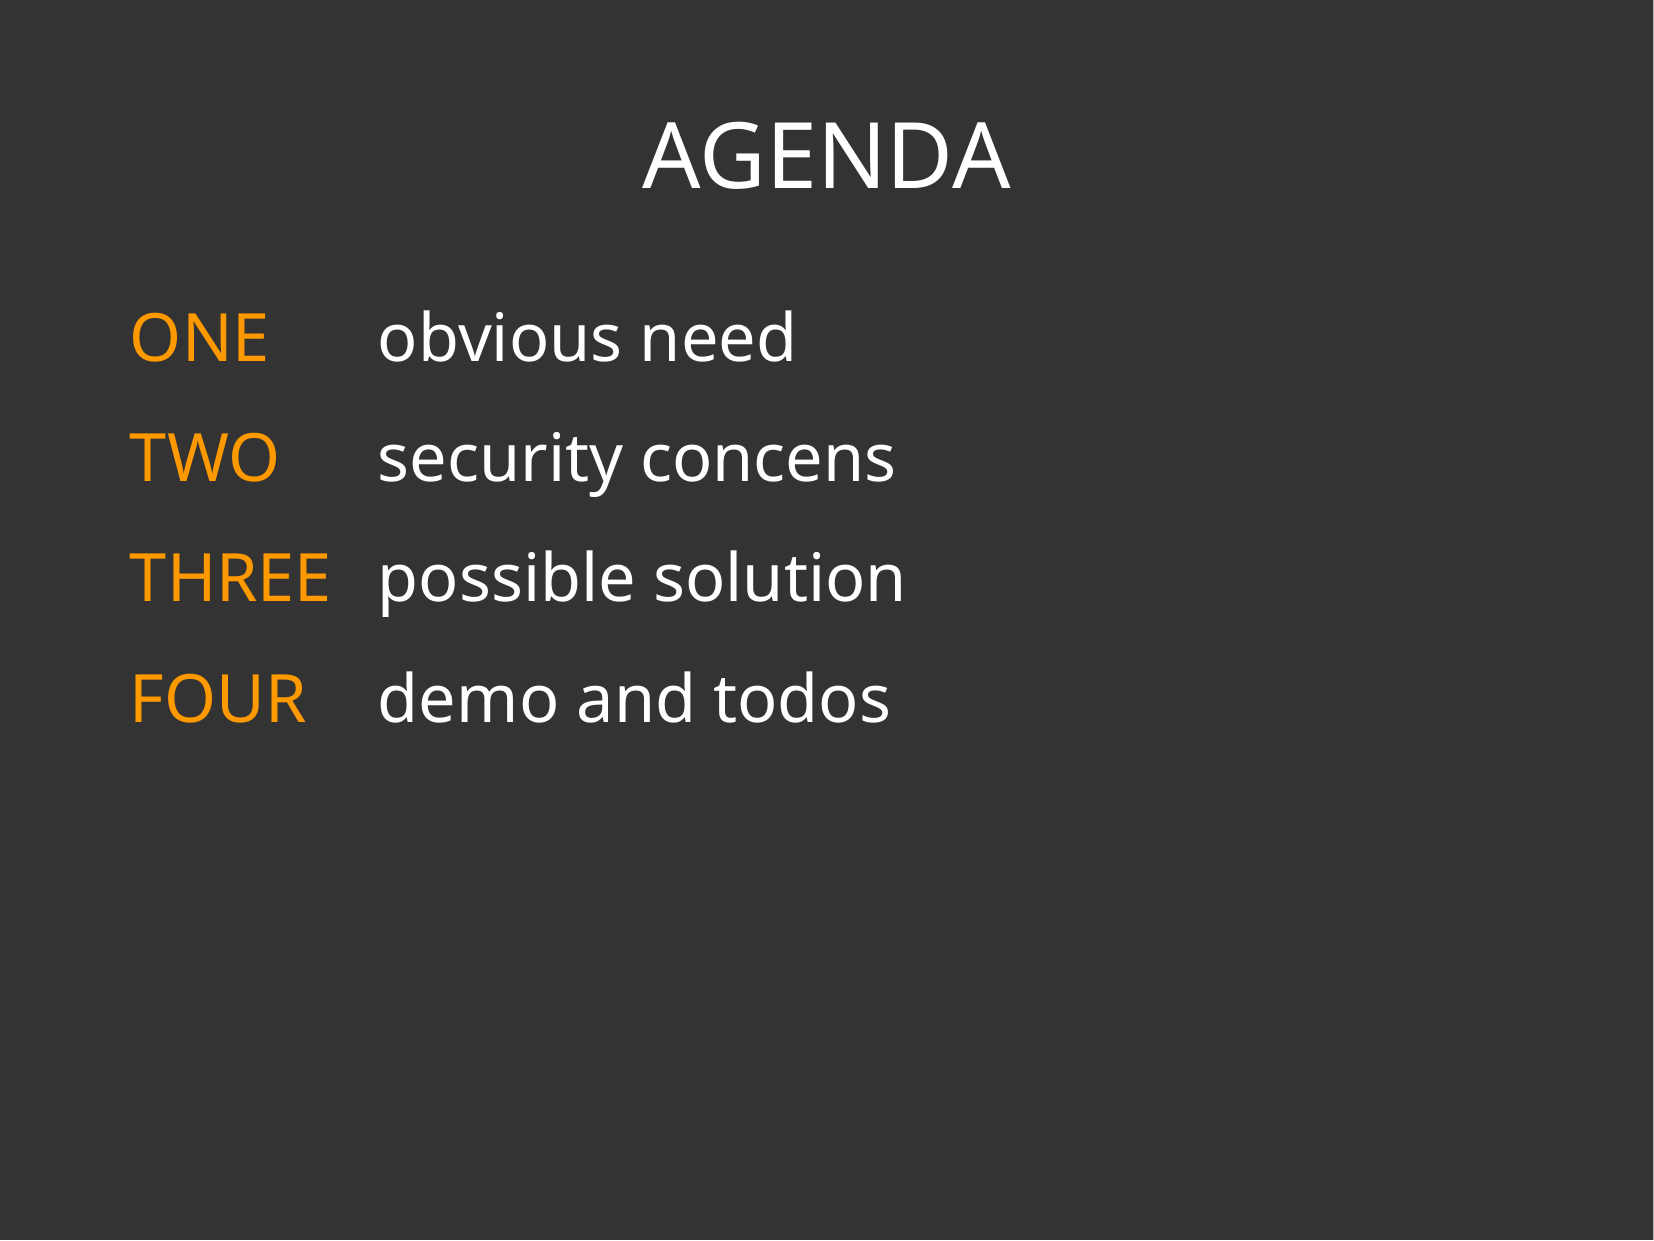

# AGENDA
ONE
TWO
THREE
FOUR
obvious need
security concens
possible solution
demo and todos